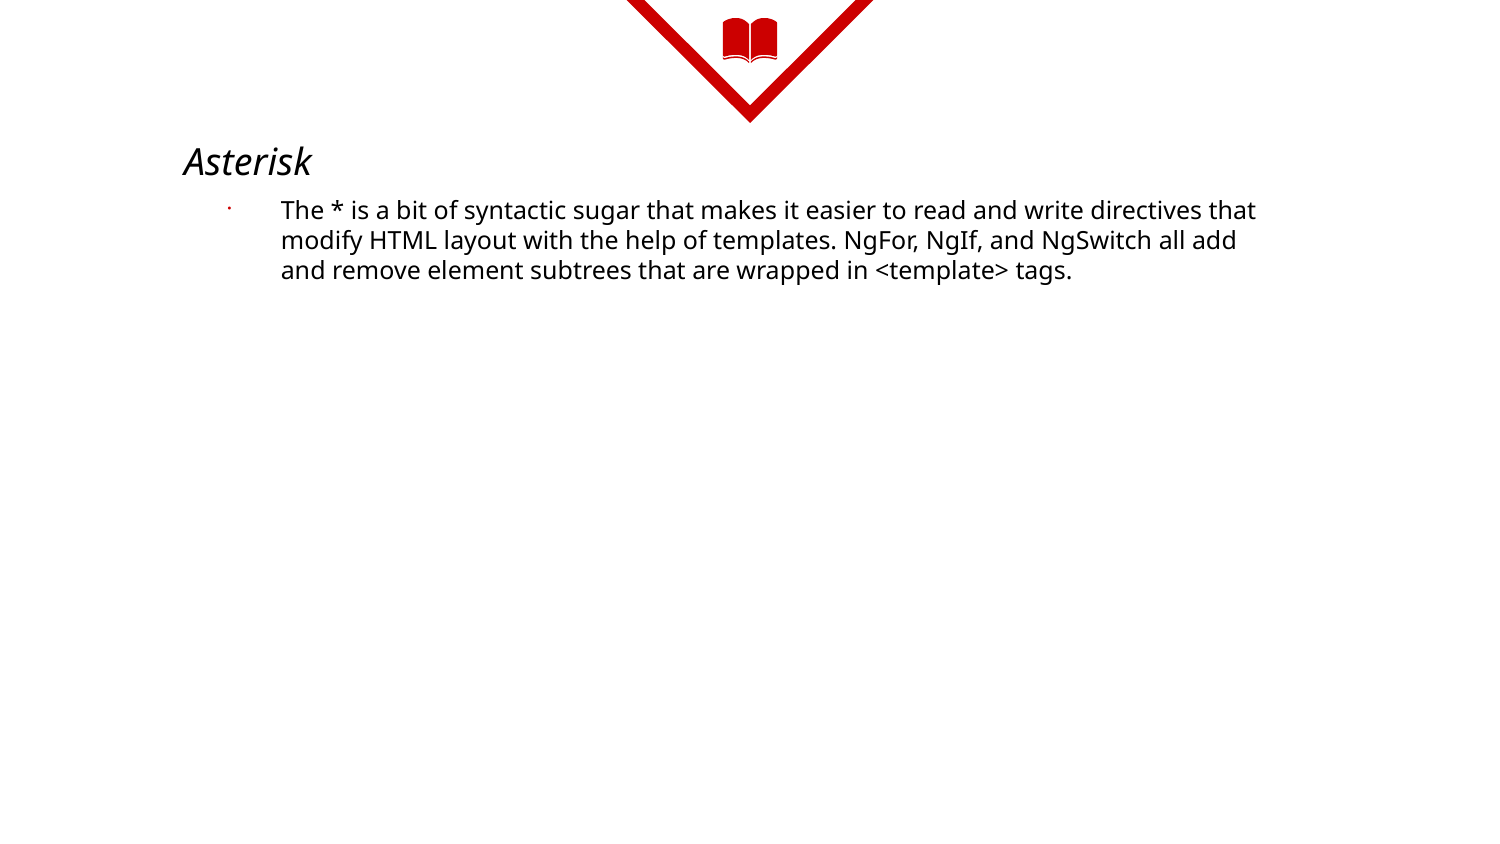

# Asterisk
The * is a bit of syntactic sugar that makes it easier to read and write directives that modify HTML layout with the help of templates. NgFor, NgIf, and NgSwitch all add and remove element subtrees that are wrapped in <template> tags.